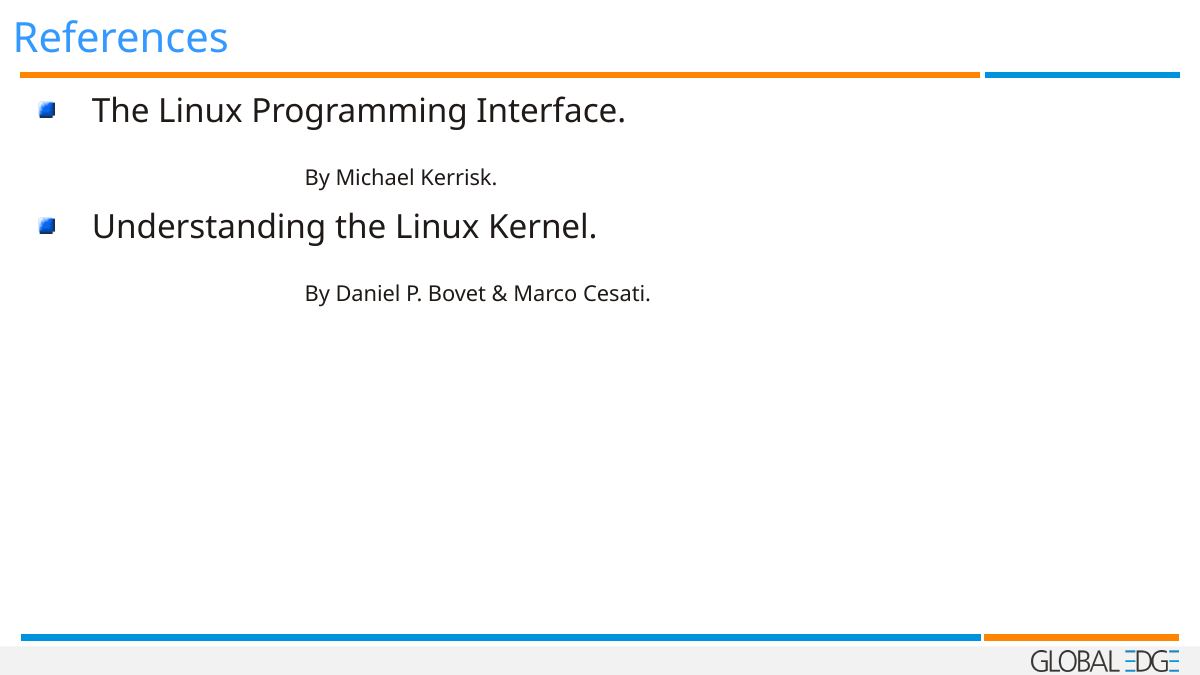

# References
The Linux Programming Interface.
By Michael Kerrisk.
Understanding the Linux Kernel.
By Daniel P. Bovet & Marco Cesati.